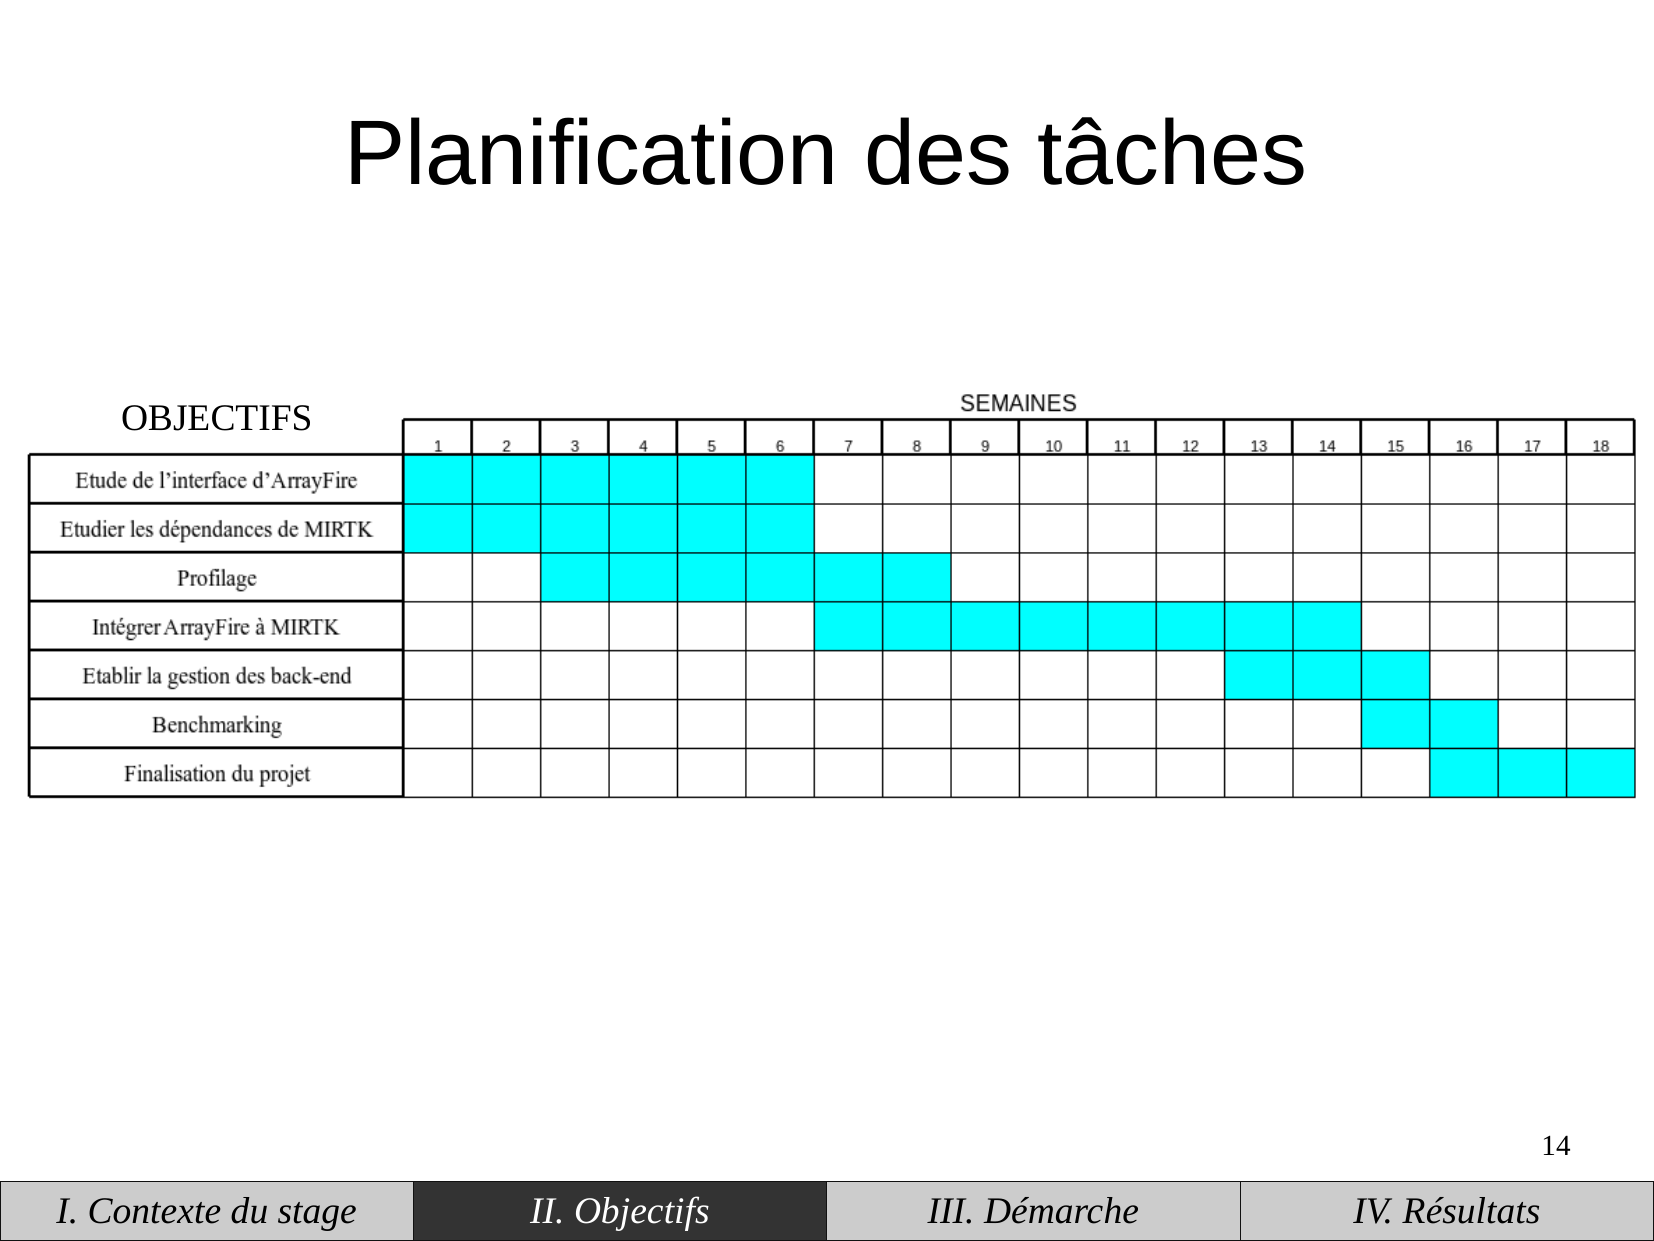

# Planification des tâches
OBJECTIFS
14
I. Contexte du stage
II. Objectifs
III. Démarche
IV. Résultats